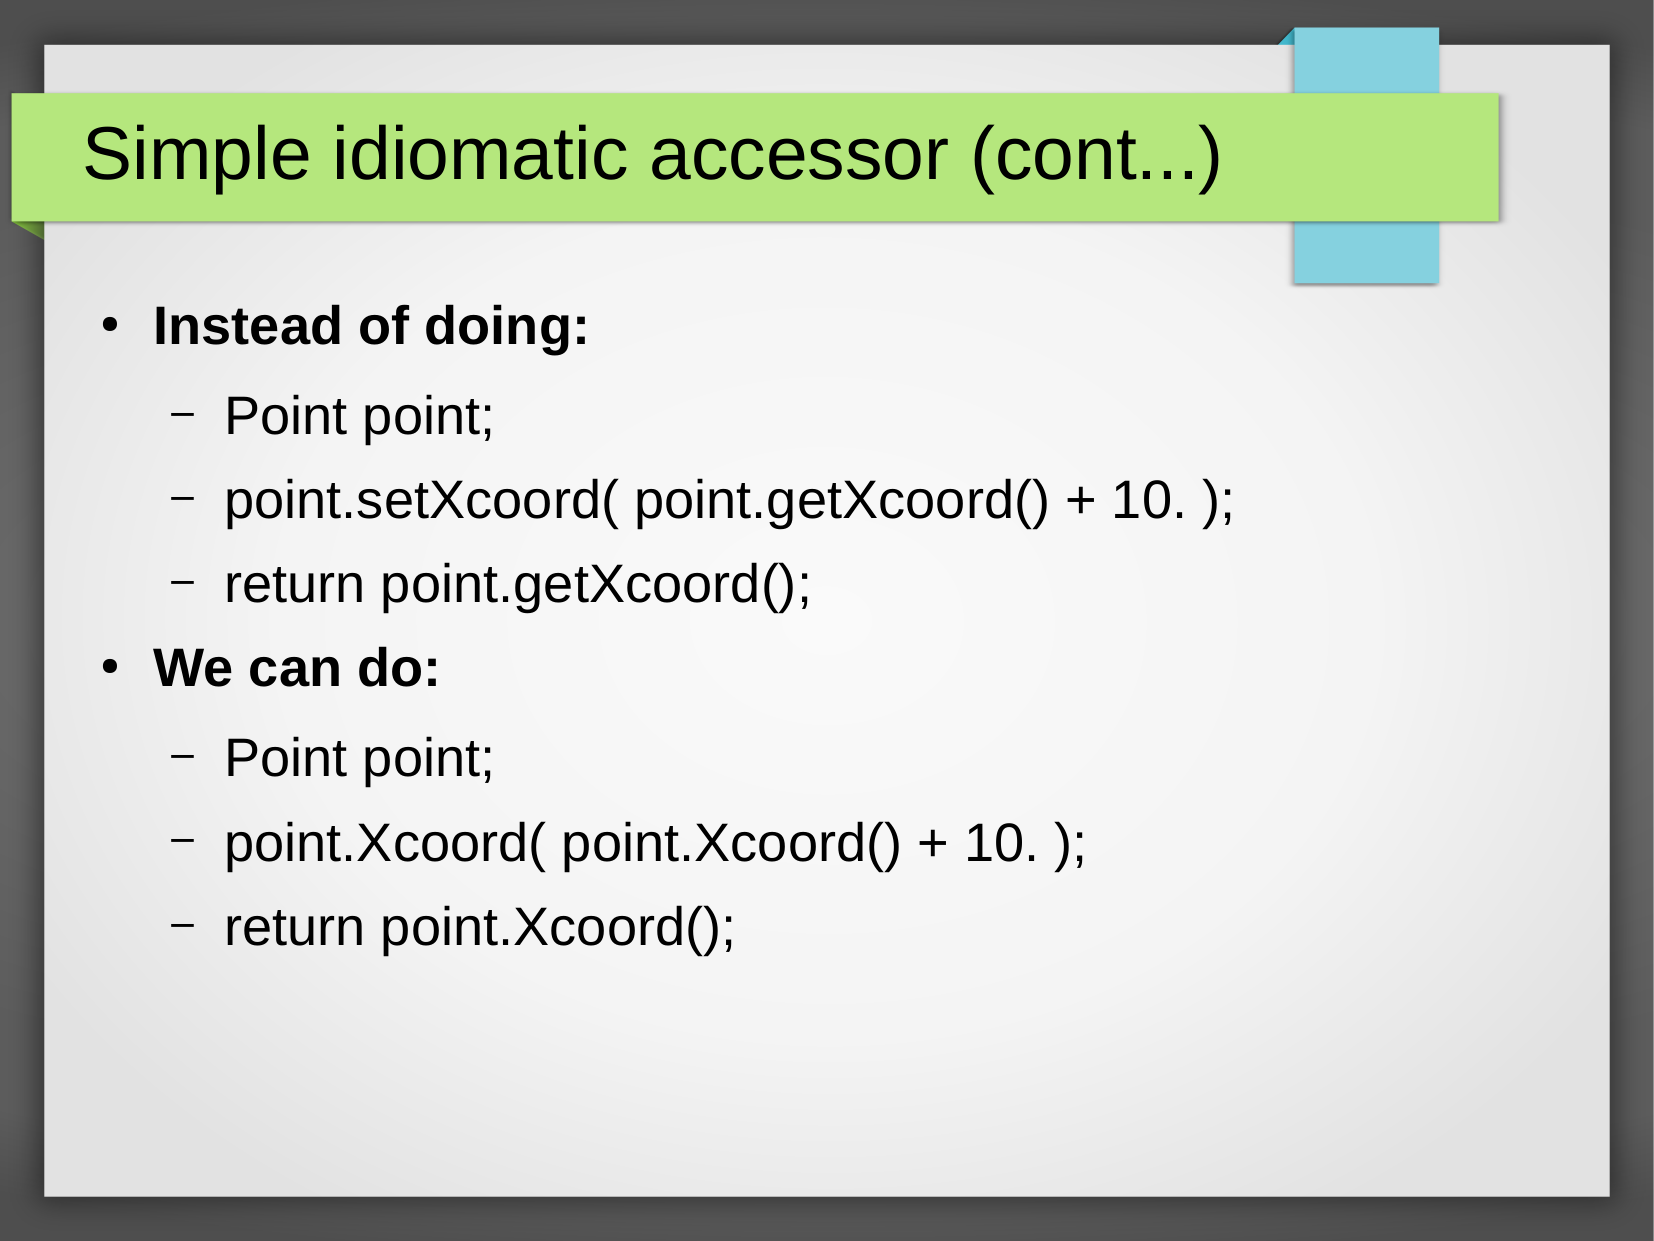

# Simple idiomatic accessor (cont...)
Instead of doing:
Point point;
point.setXcoord( point.getXcoord() + 10. );
return point.getXcoord();
We can do:
Point point;
point.Xcoord( point.Xcoord() + 10. );
return point.Xcoord();